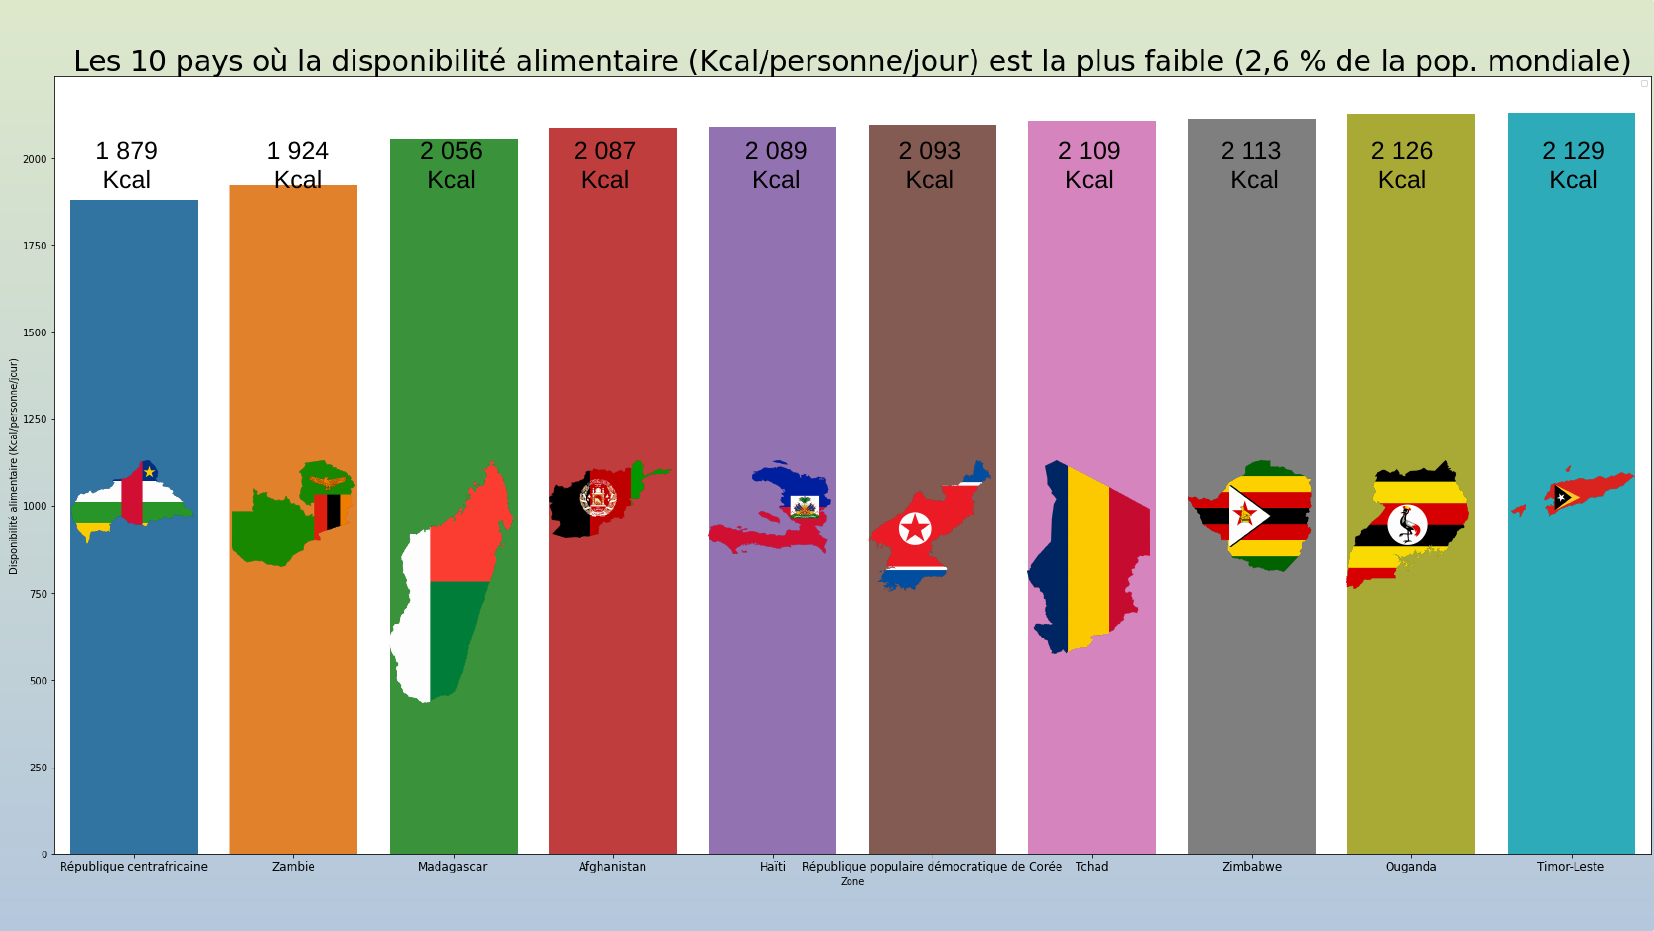

1 879 Kcal
1 924 Kcal
2 056 Kcal
2 087 Kcal
2 089 Kcal
2 093 Kcal
2 109 Kcal
2 113 Kcal
2 126 Kcal
2 129 Kcal